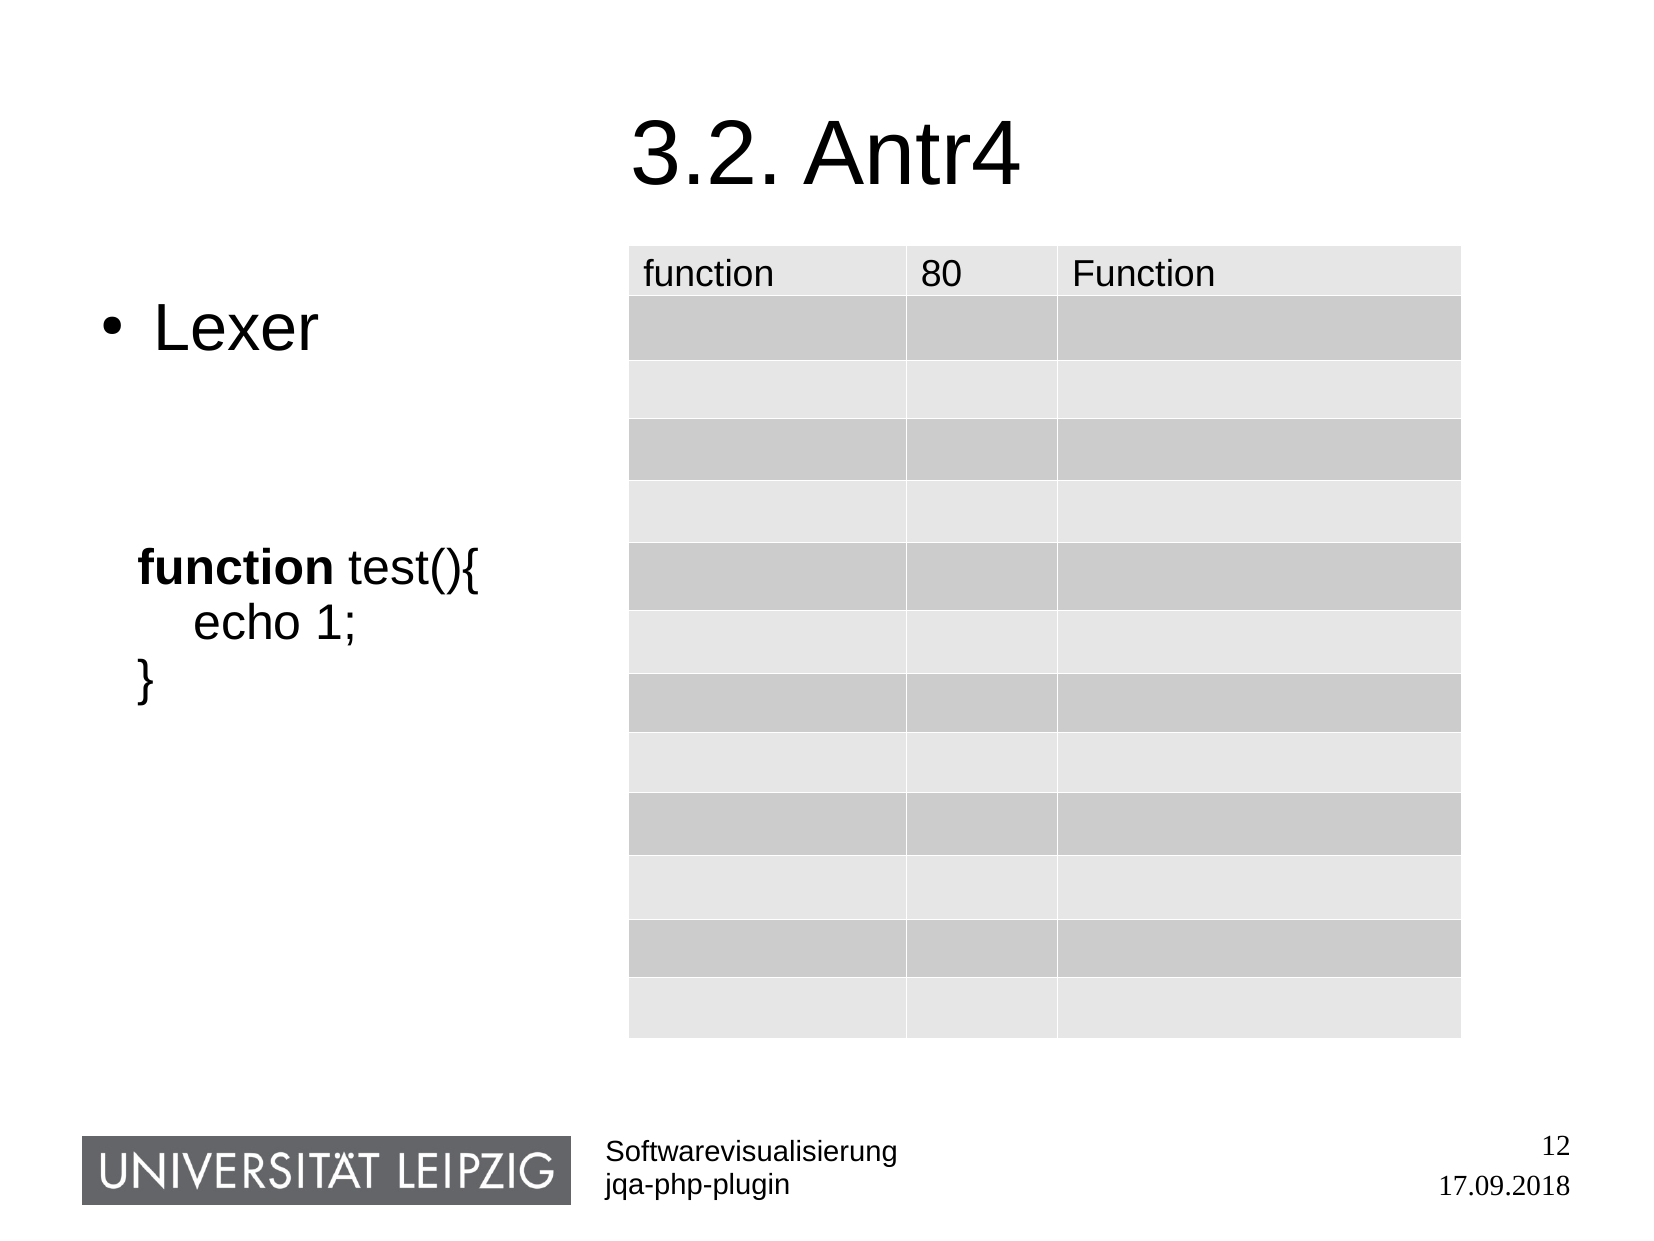

# 3.2. Antr4
| function | 80 | Function |
| --- | --- | --- |
| | | |
| | | |
| | | |
| | | |
| | | |
| | | |
| | | |
| | | |
| | | |
| | | |
| | | |
| | | |
Lexer
function test(){
 echo 1;
}
12
17.09.2018